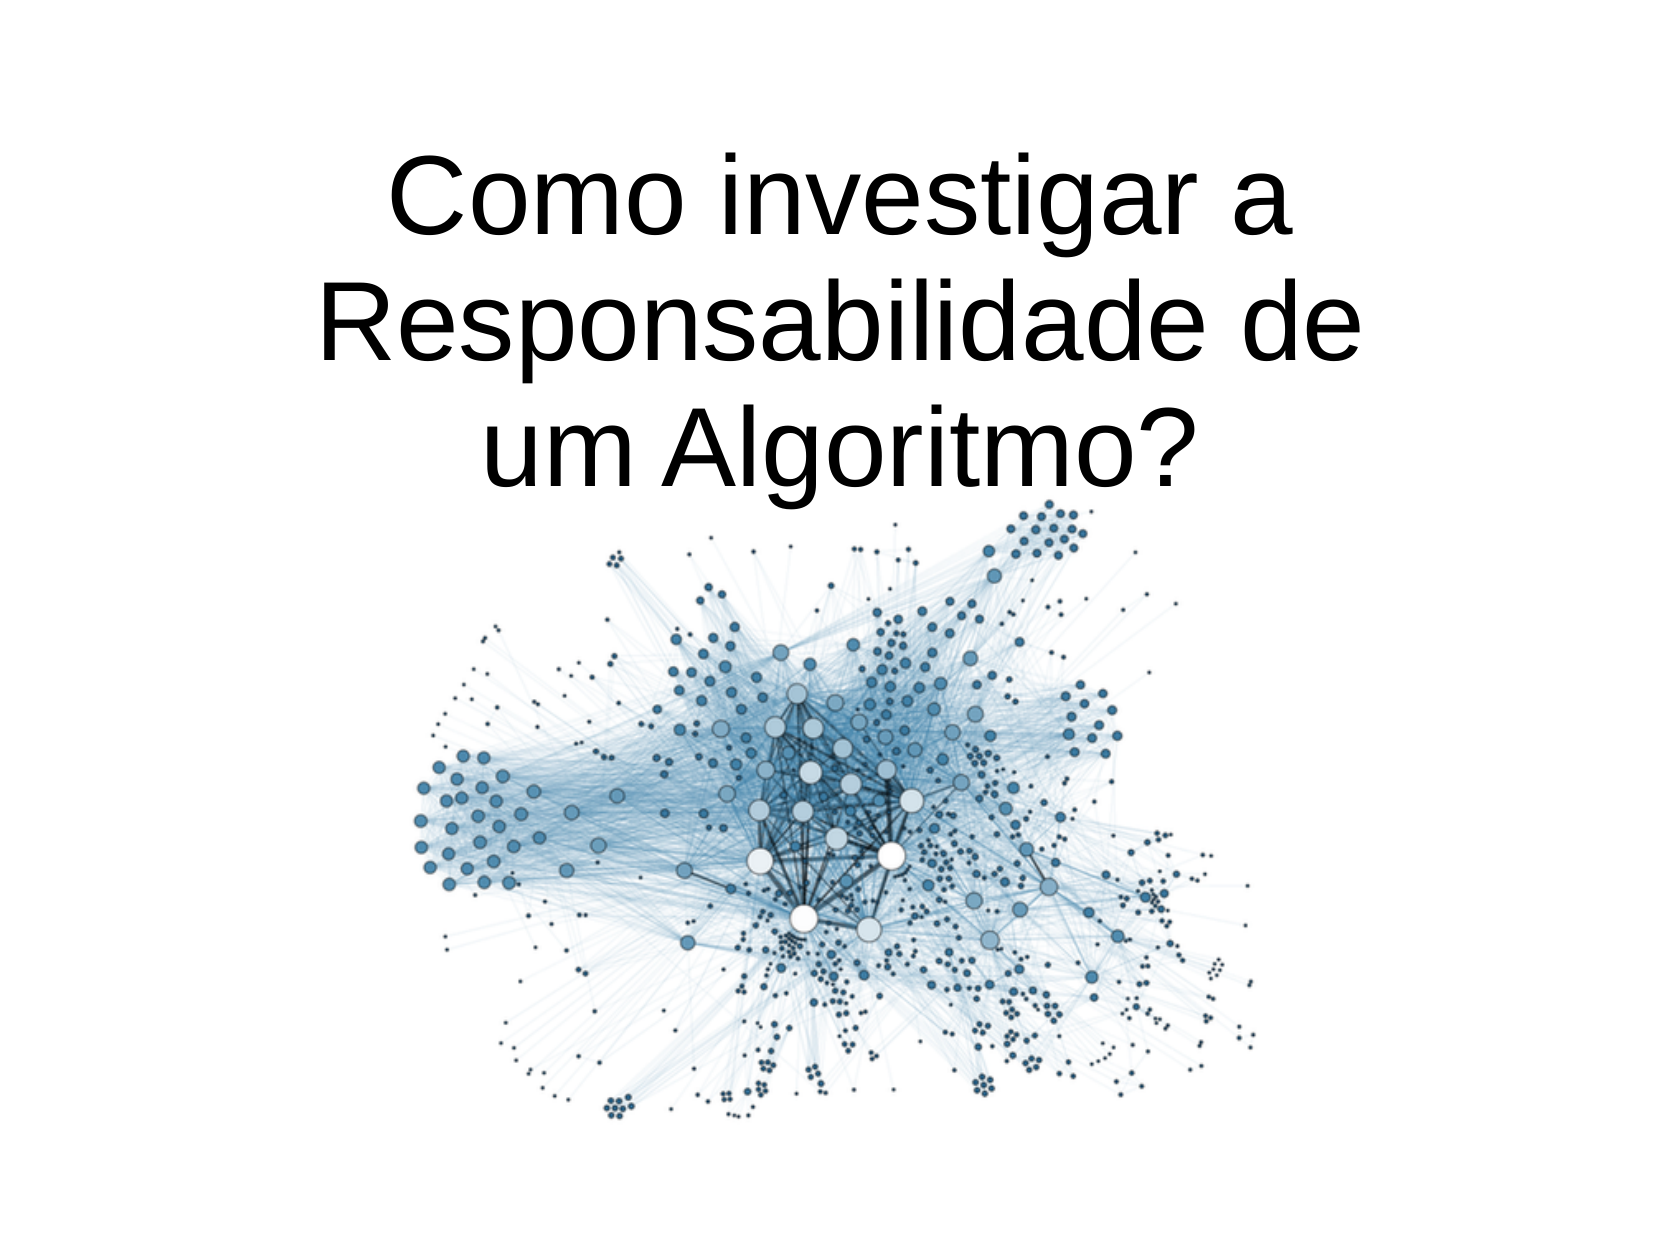

# Como investigar a Responsabilidade de um Algoritmo?